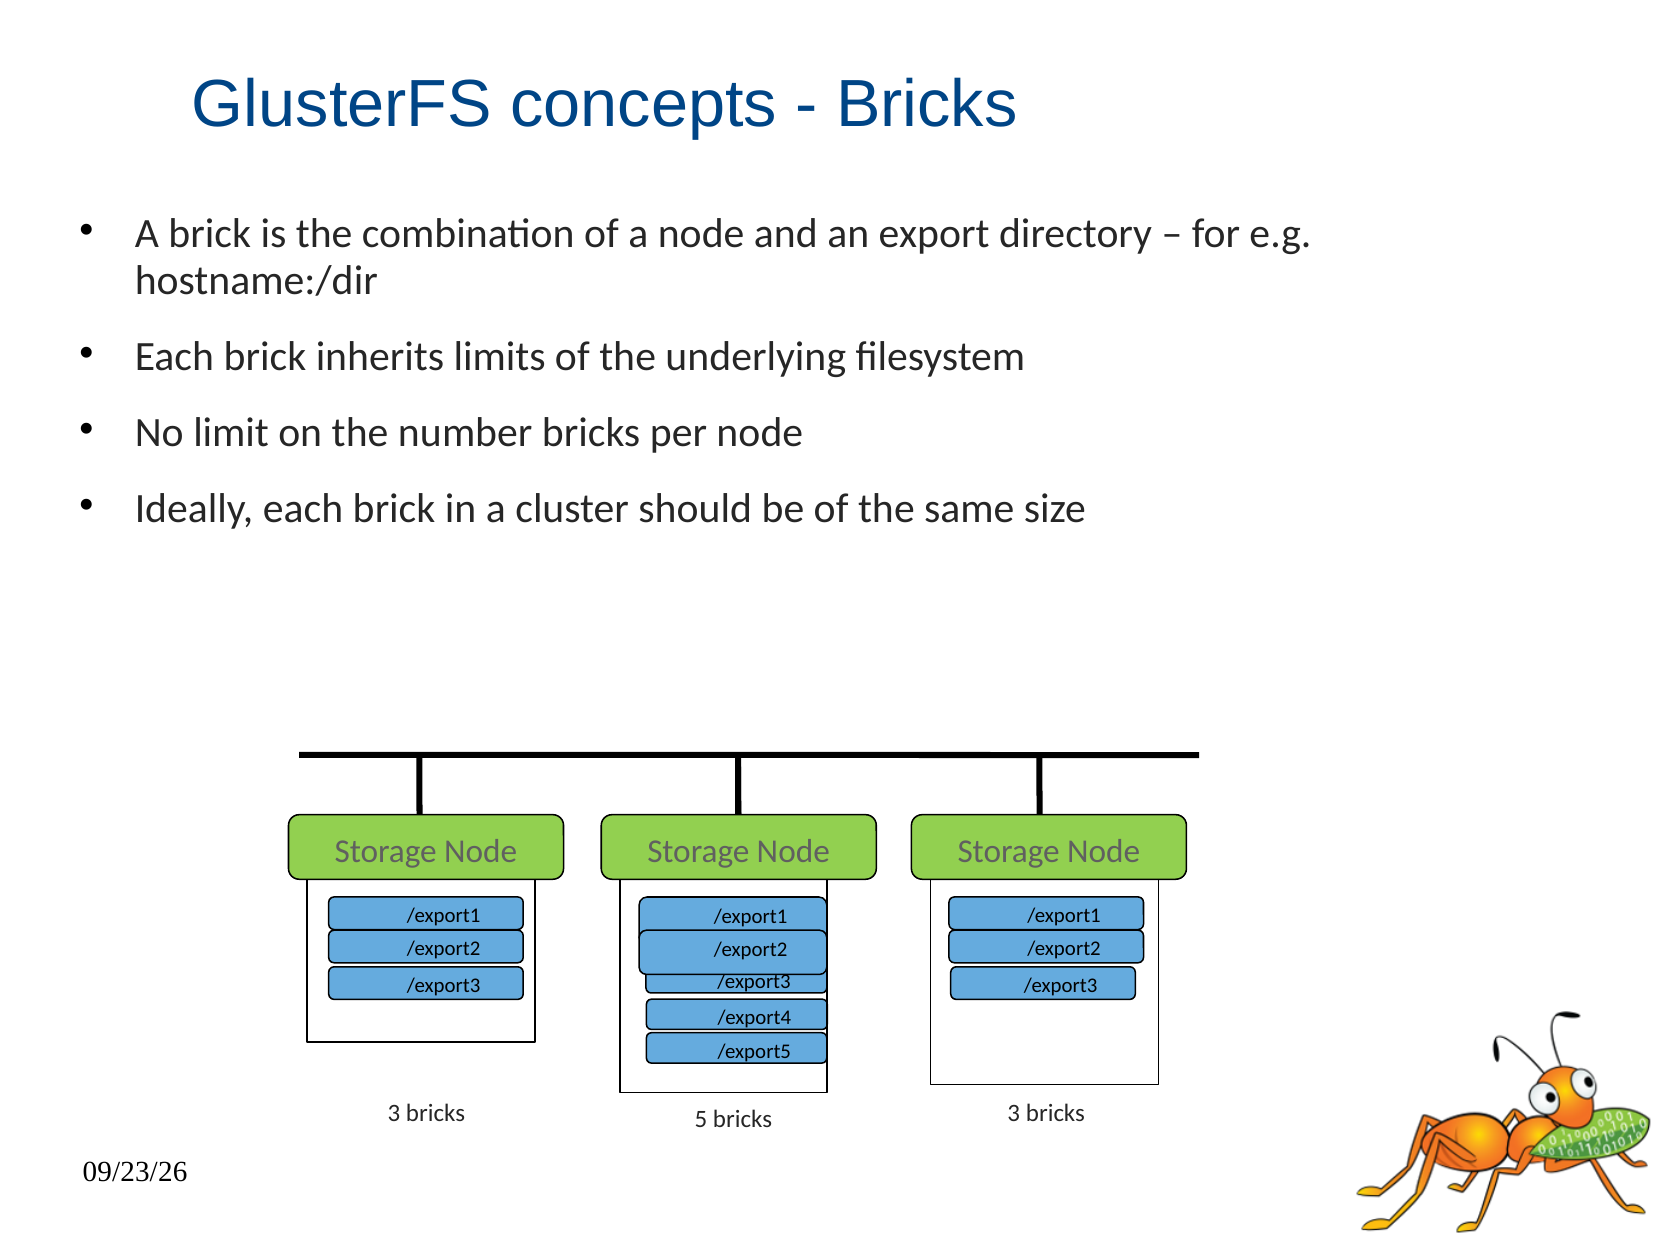

GlusterFS concepts - Bricks
# A brick is the combination of a node and an export directory – for e.g. hostname:/dir
Each brick inherits limits of the underlying filesystem
No limit on the number bricks per node
Ideally, each brick in a cluster should be of the same size
Storage Node
Storage Node
Storage Node
/export1
/export1
/export1
/export2
/export2
/export2
/export3
/export3
/export3
/export4
/export5
3 bricks
3 bricks
5 bricks